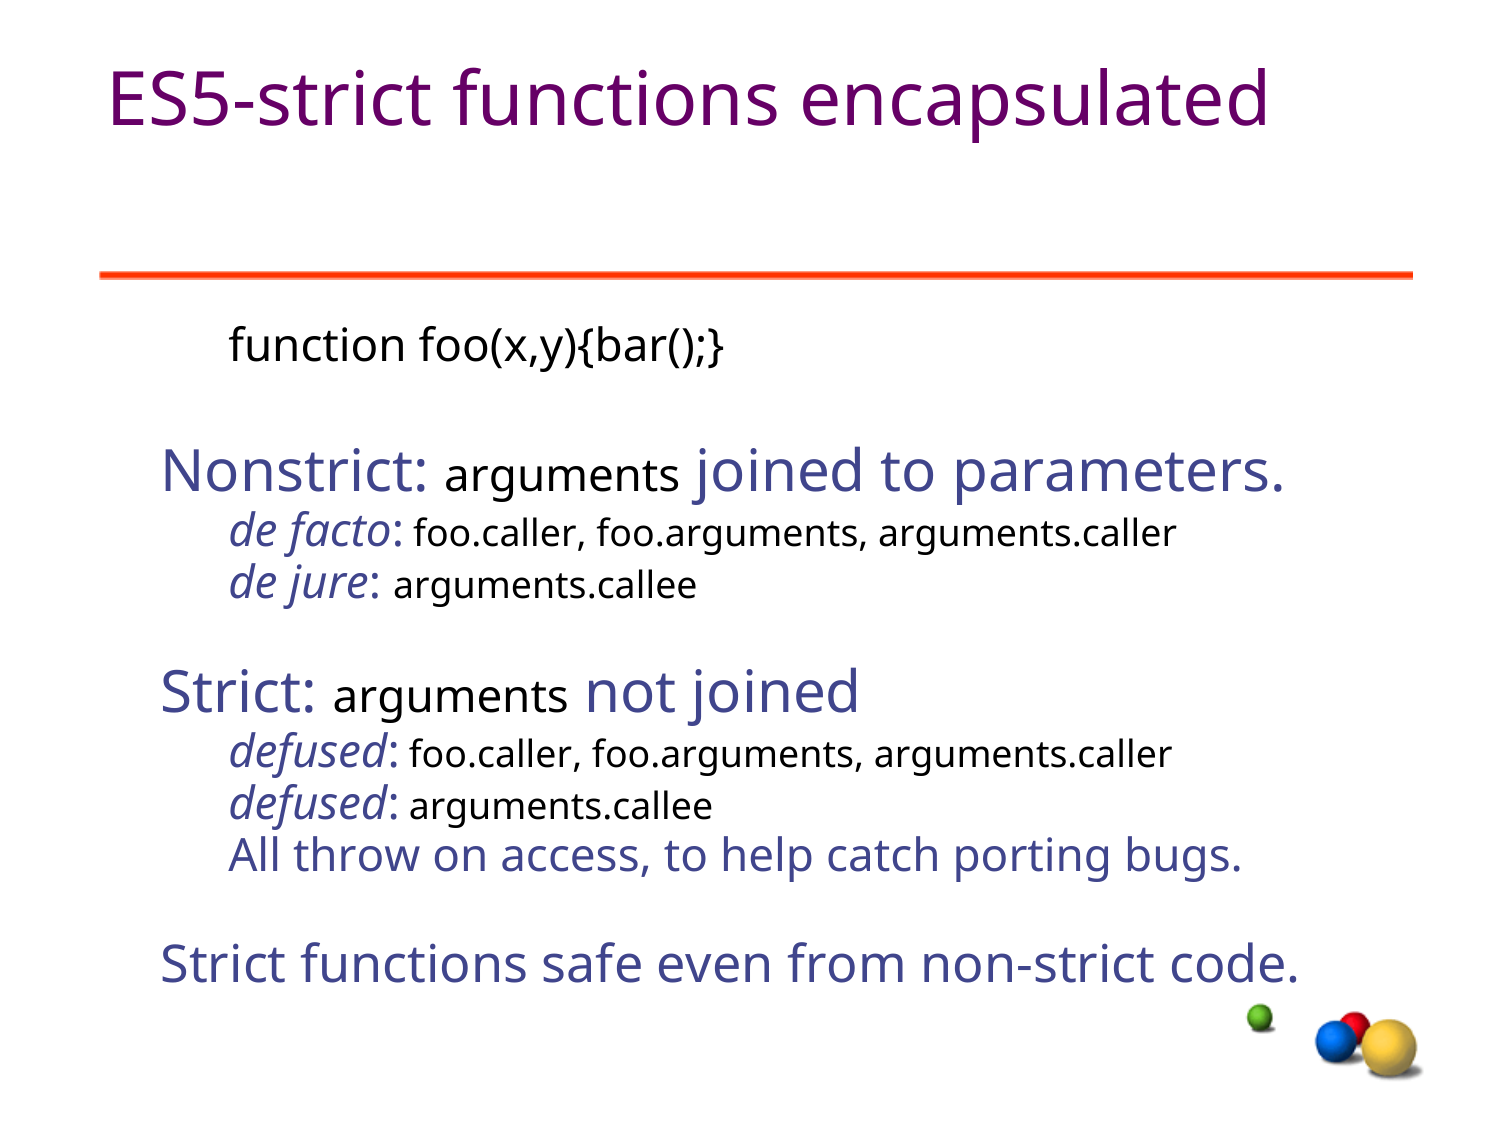

# ES5-strict functions encapsulated
function foo(x,y){bar();}
Nonstrict: arguments joined to parameters.
de facto: foo.caller, foo.arguments, arguments.caller
de jure: arguments.callee
Strict: arguments not joined
defused: foo.caller, foo.arguments, arguments.caller
defused: arguments.callee
All throw on access, to help catch porting bugs.
Strict functions safe even from non-strict code.